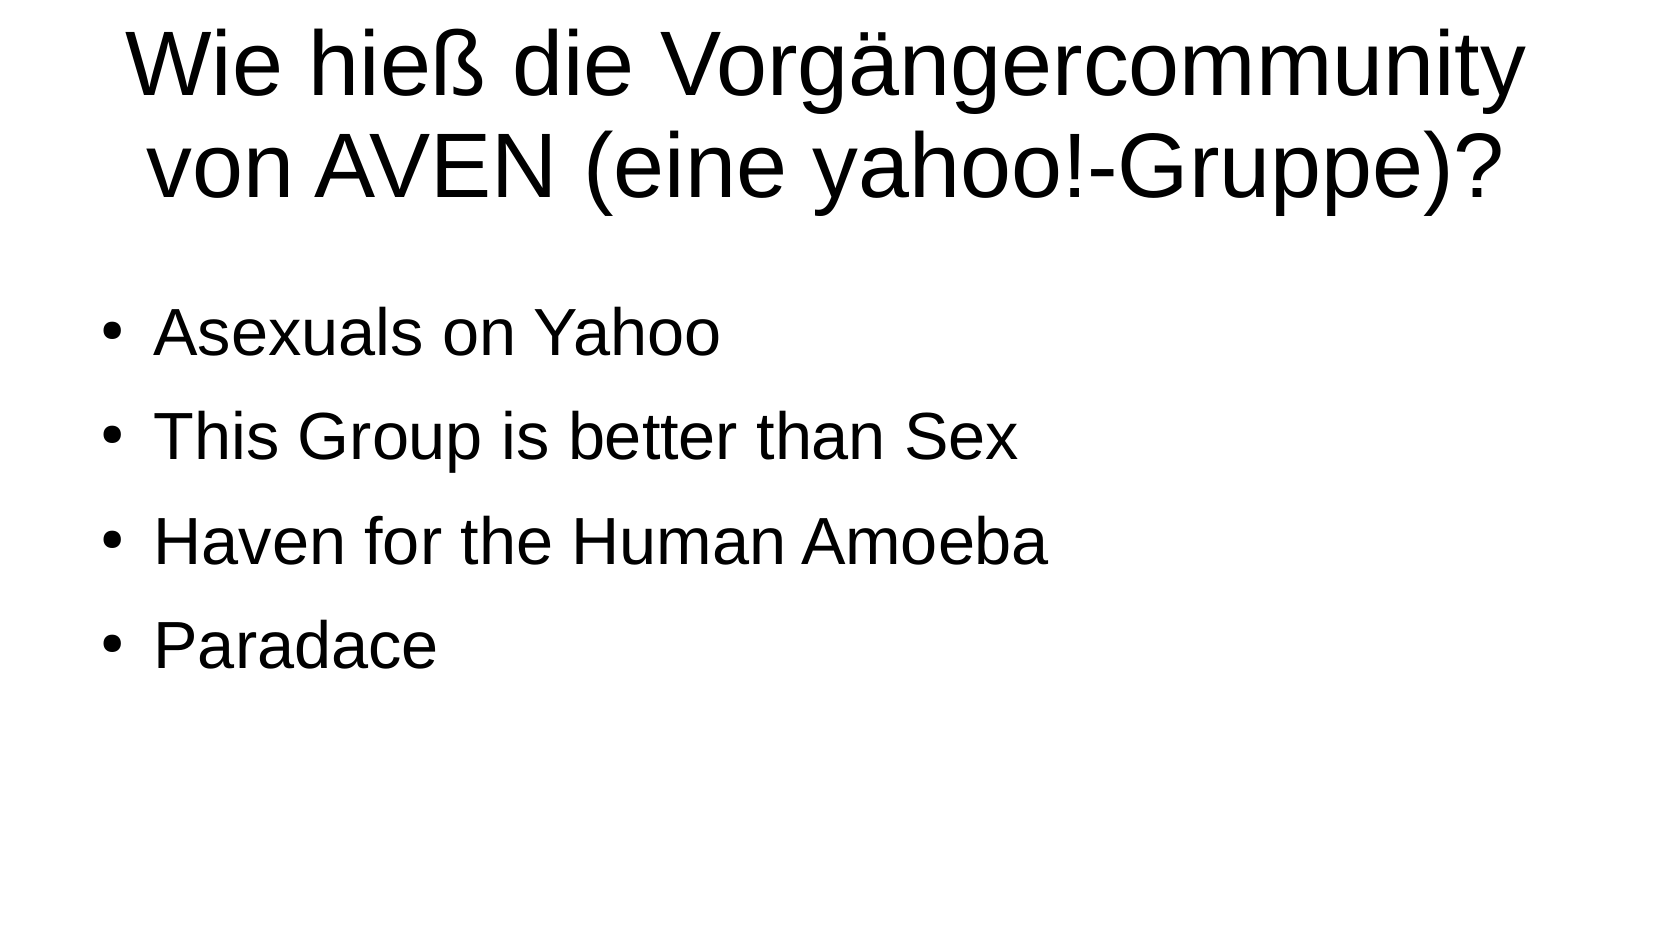

# Wie hieß die Vorgängercommunity von AVEN (eine yahoo!-Gruppe)?
Asexuals on Yahoo
This Group is better than Sex
Haven for the Human Amoeba
Paradace